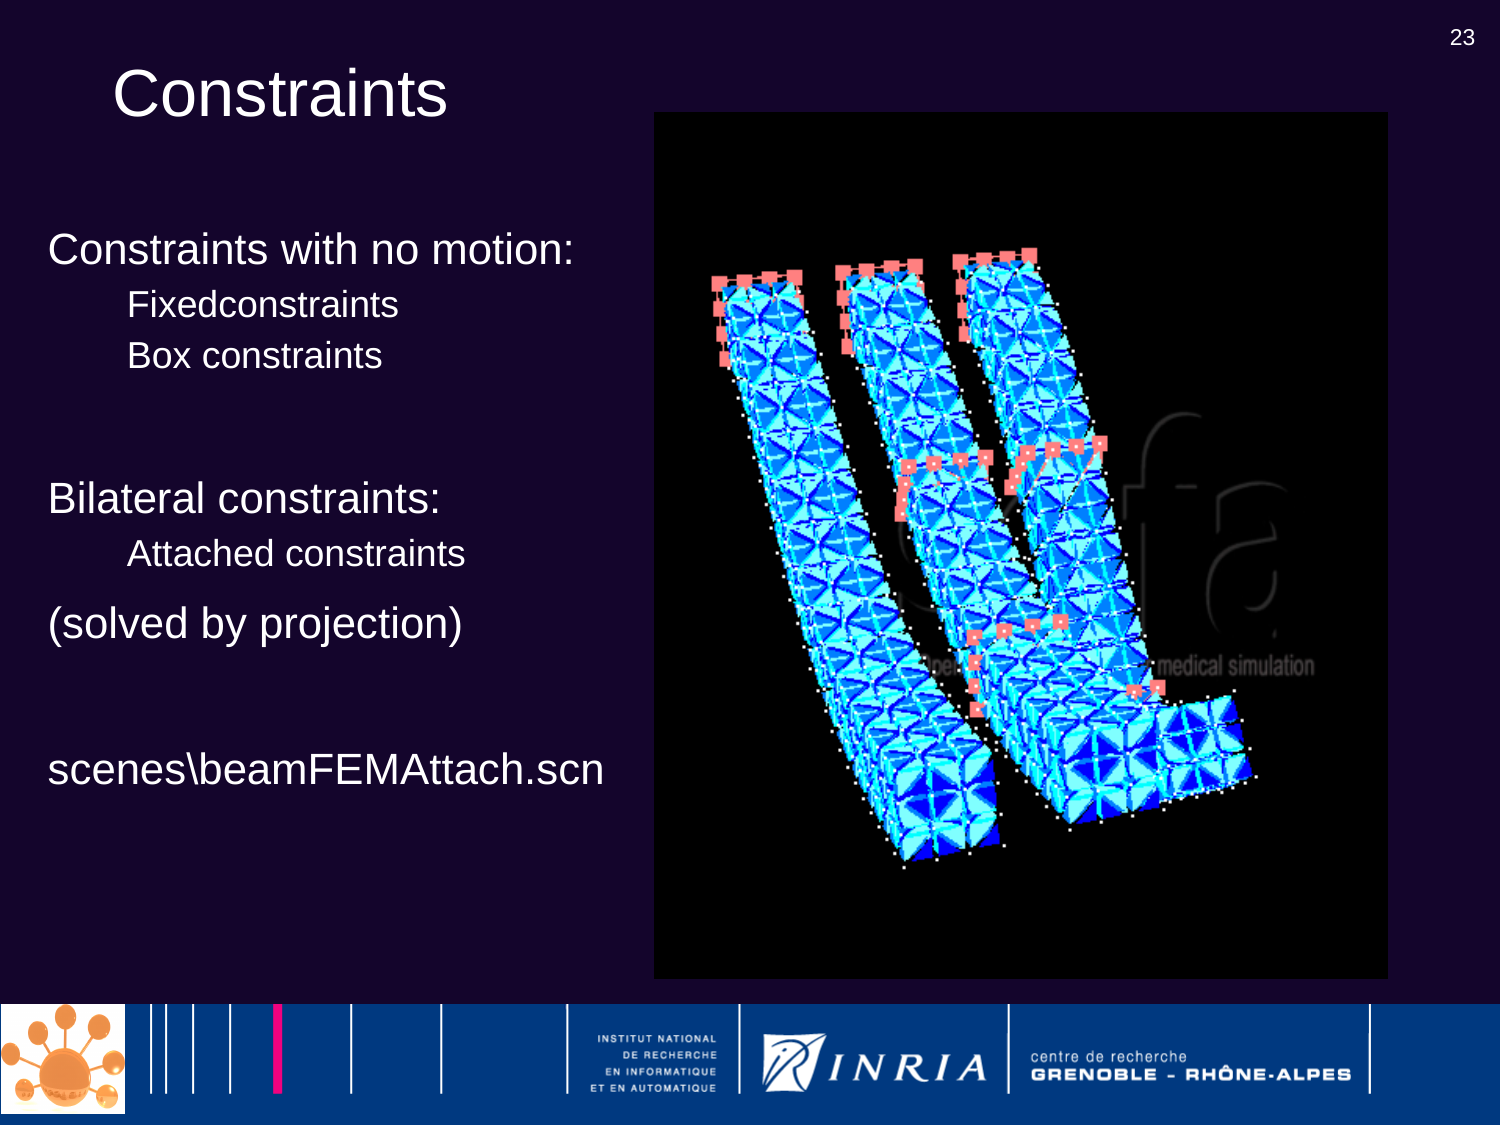

# Constraints
Constraints with no motion:
Fixedconstraints
Box constraints
Bilateral constraints:
Attached constraints
(solved by projection)
scenes\beamFEMAttach.scn